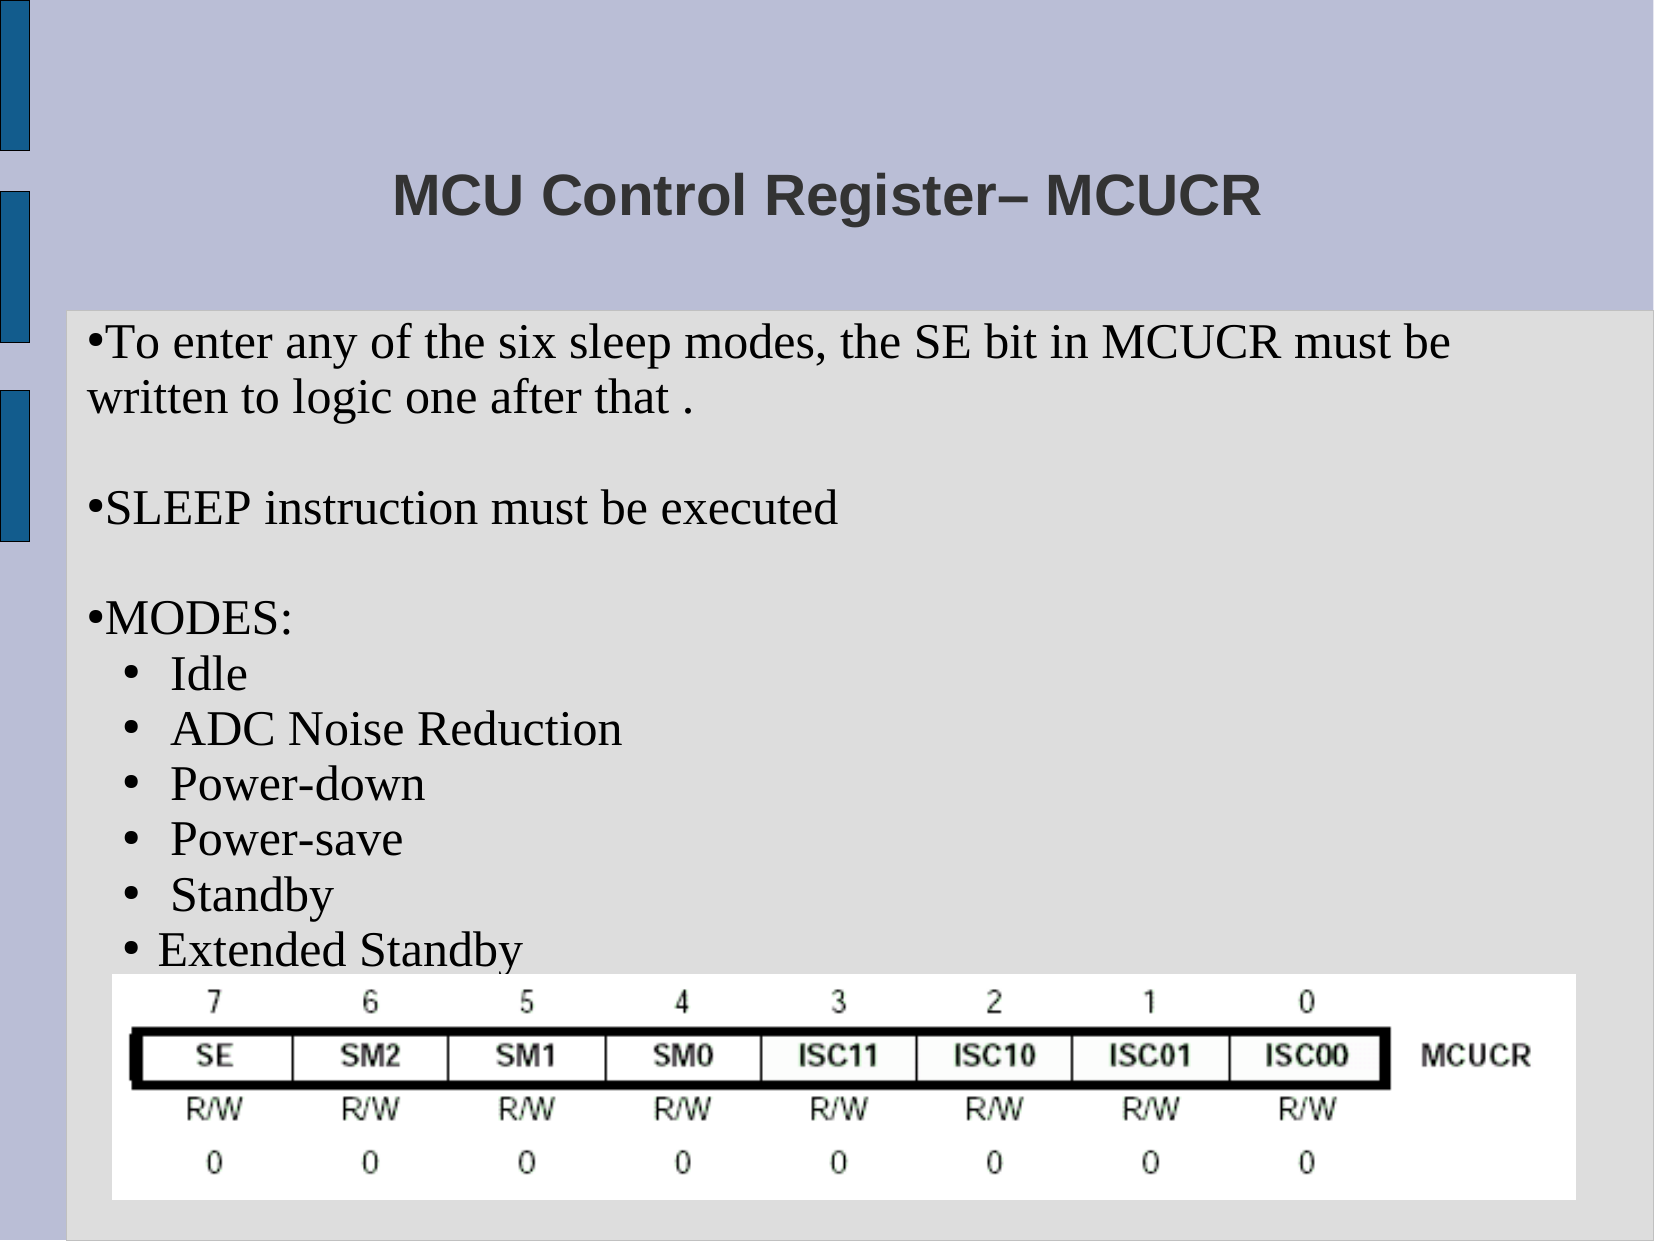

# MCU Control Register– MCUCR
To enter any of the six sleep modes, the SE bit in MCUCR must be written to logic one after that .
SLEEP instruction must be executed
MODES:
 Idle
 ADC Noise Reduction
 Power-down
 Power-save
 Standby
Extended Standby